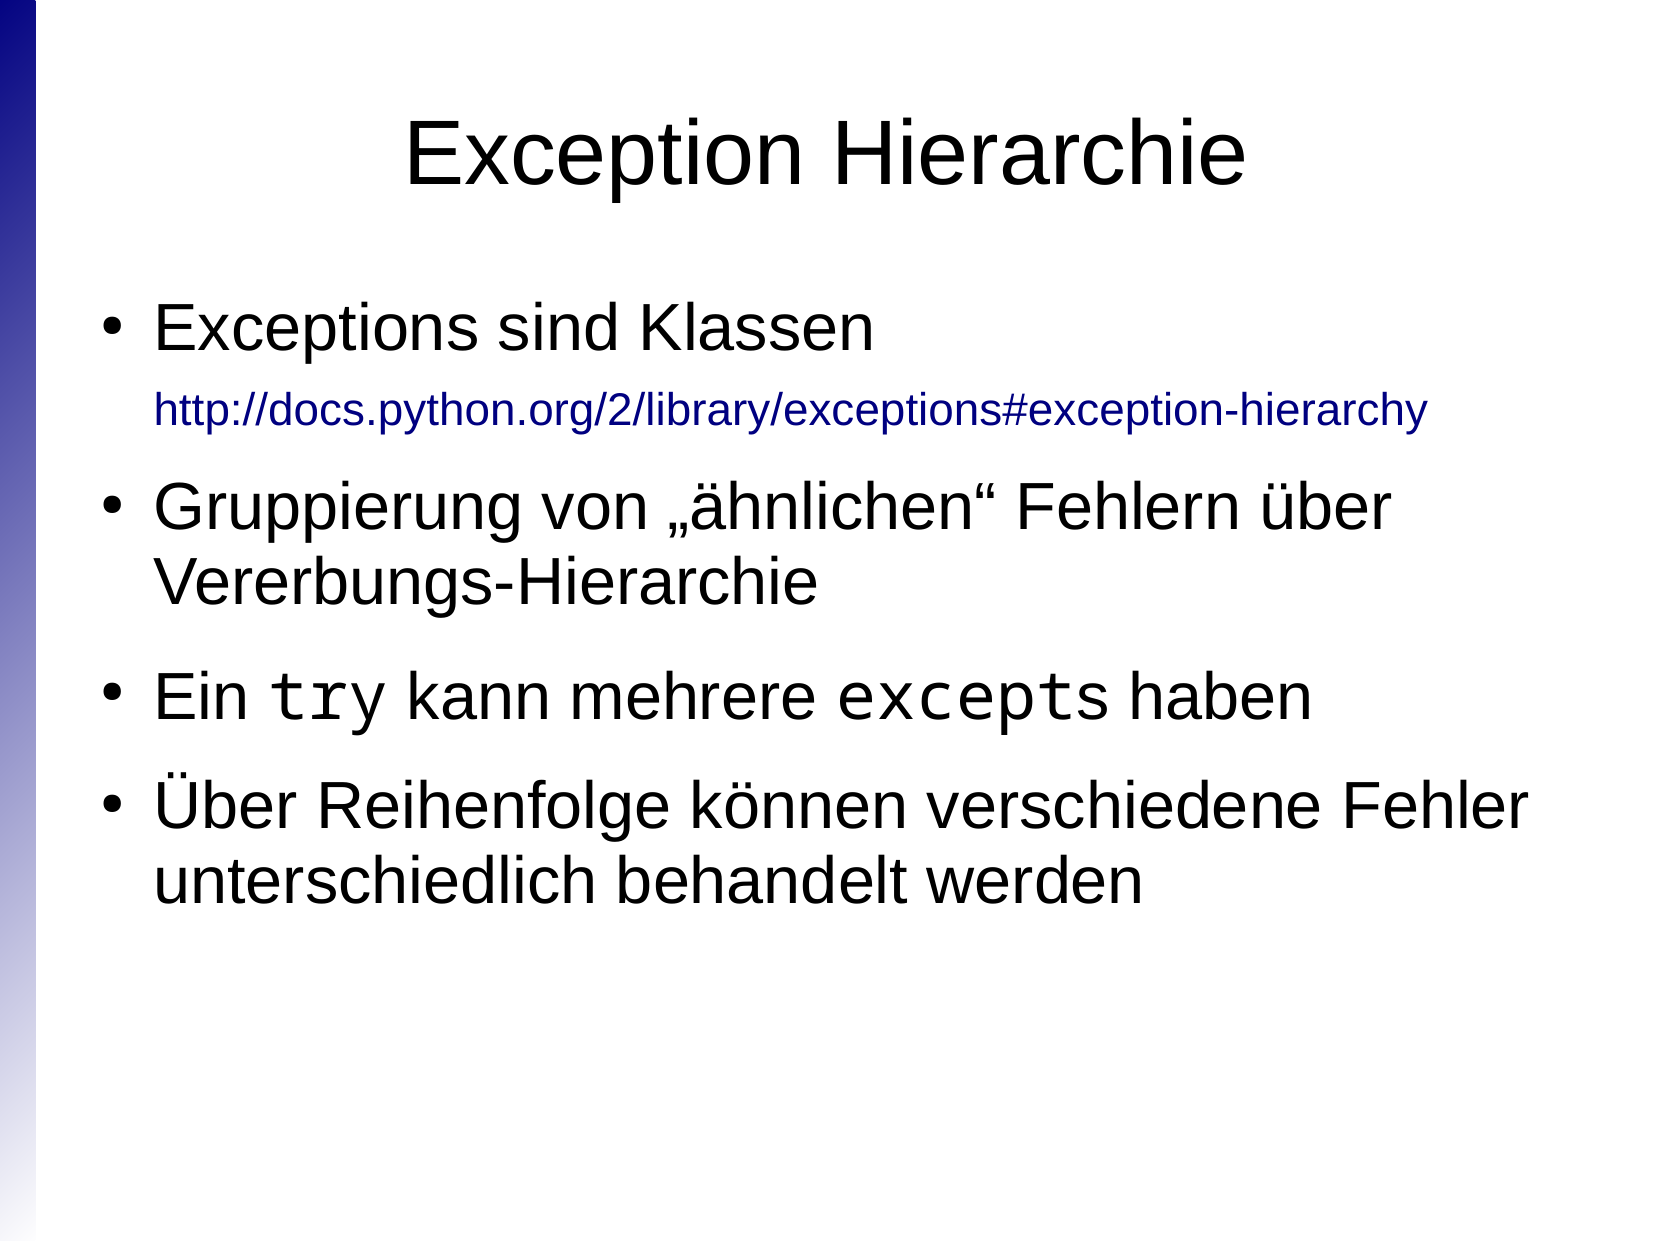

# Exception Hierarchie
Exceptions sind Klassen
http://docs.python.org/2/library/exceptions#exception-hierarchy
Gruppierung von „ähnlichen“ Fehlern über Vererbungs-Hierarchie
Ein try kann mehrere excepts haben
Über Reihenfolge können verschiedene Fehler unterschiedlich behandelt werden